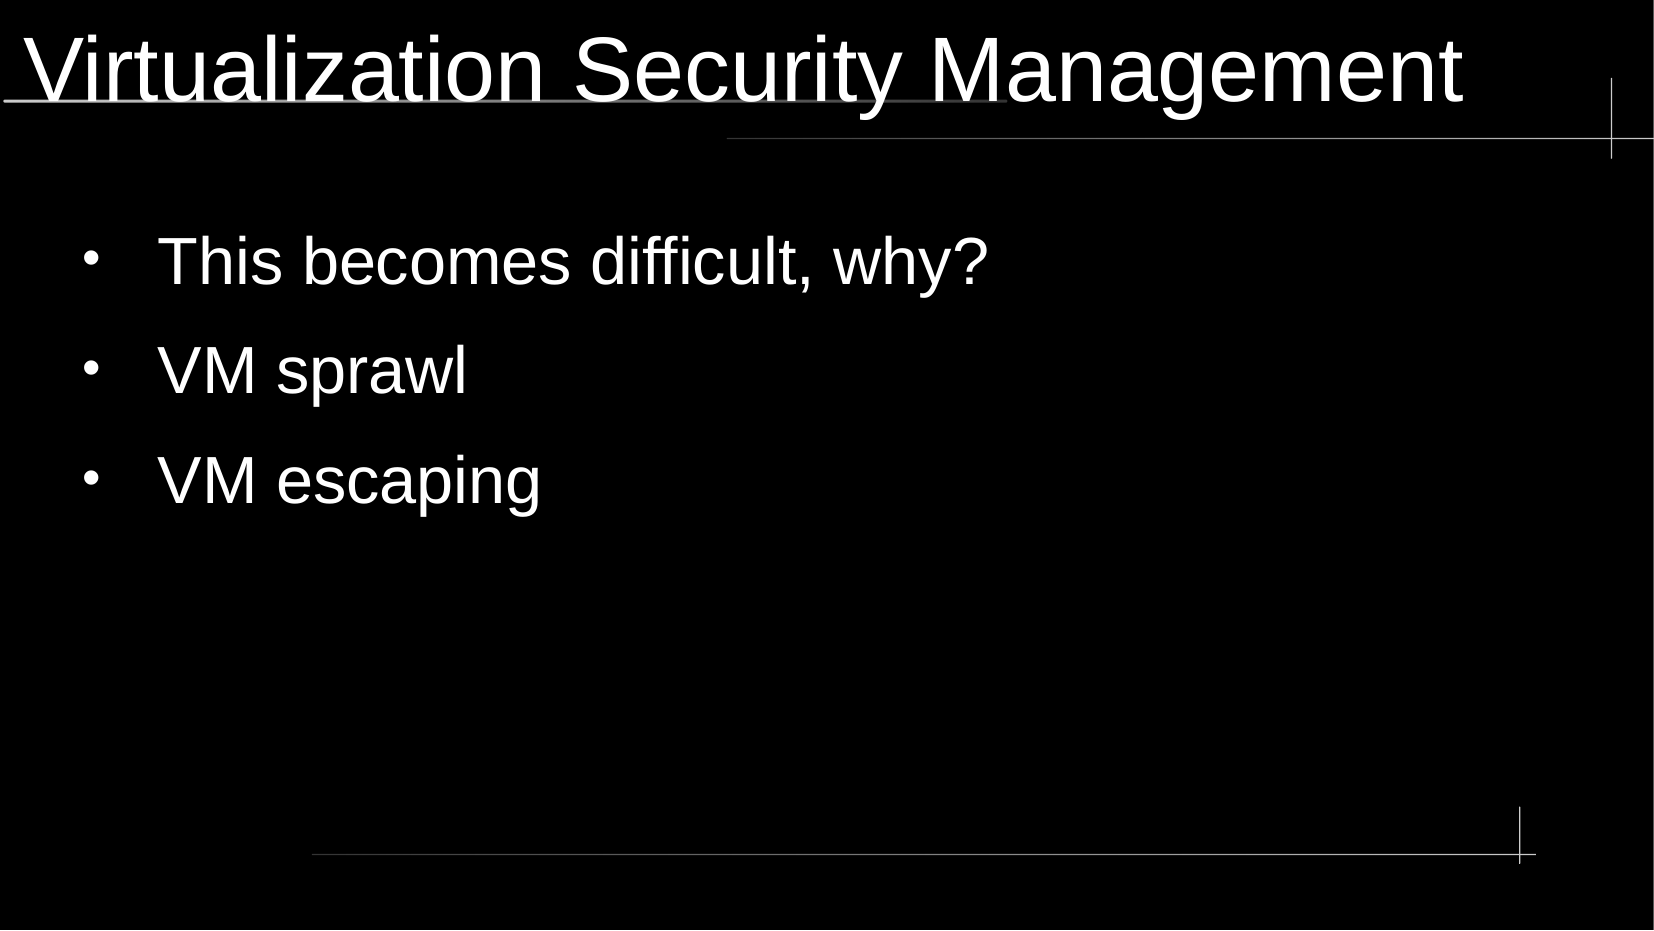

# Virtualization Security Management
This becomes difficult, why?
VM sprawl
VM escaping